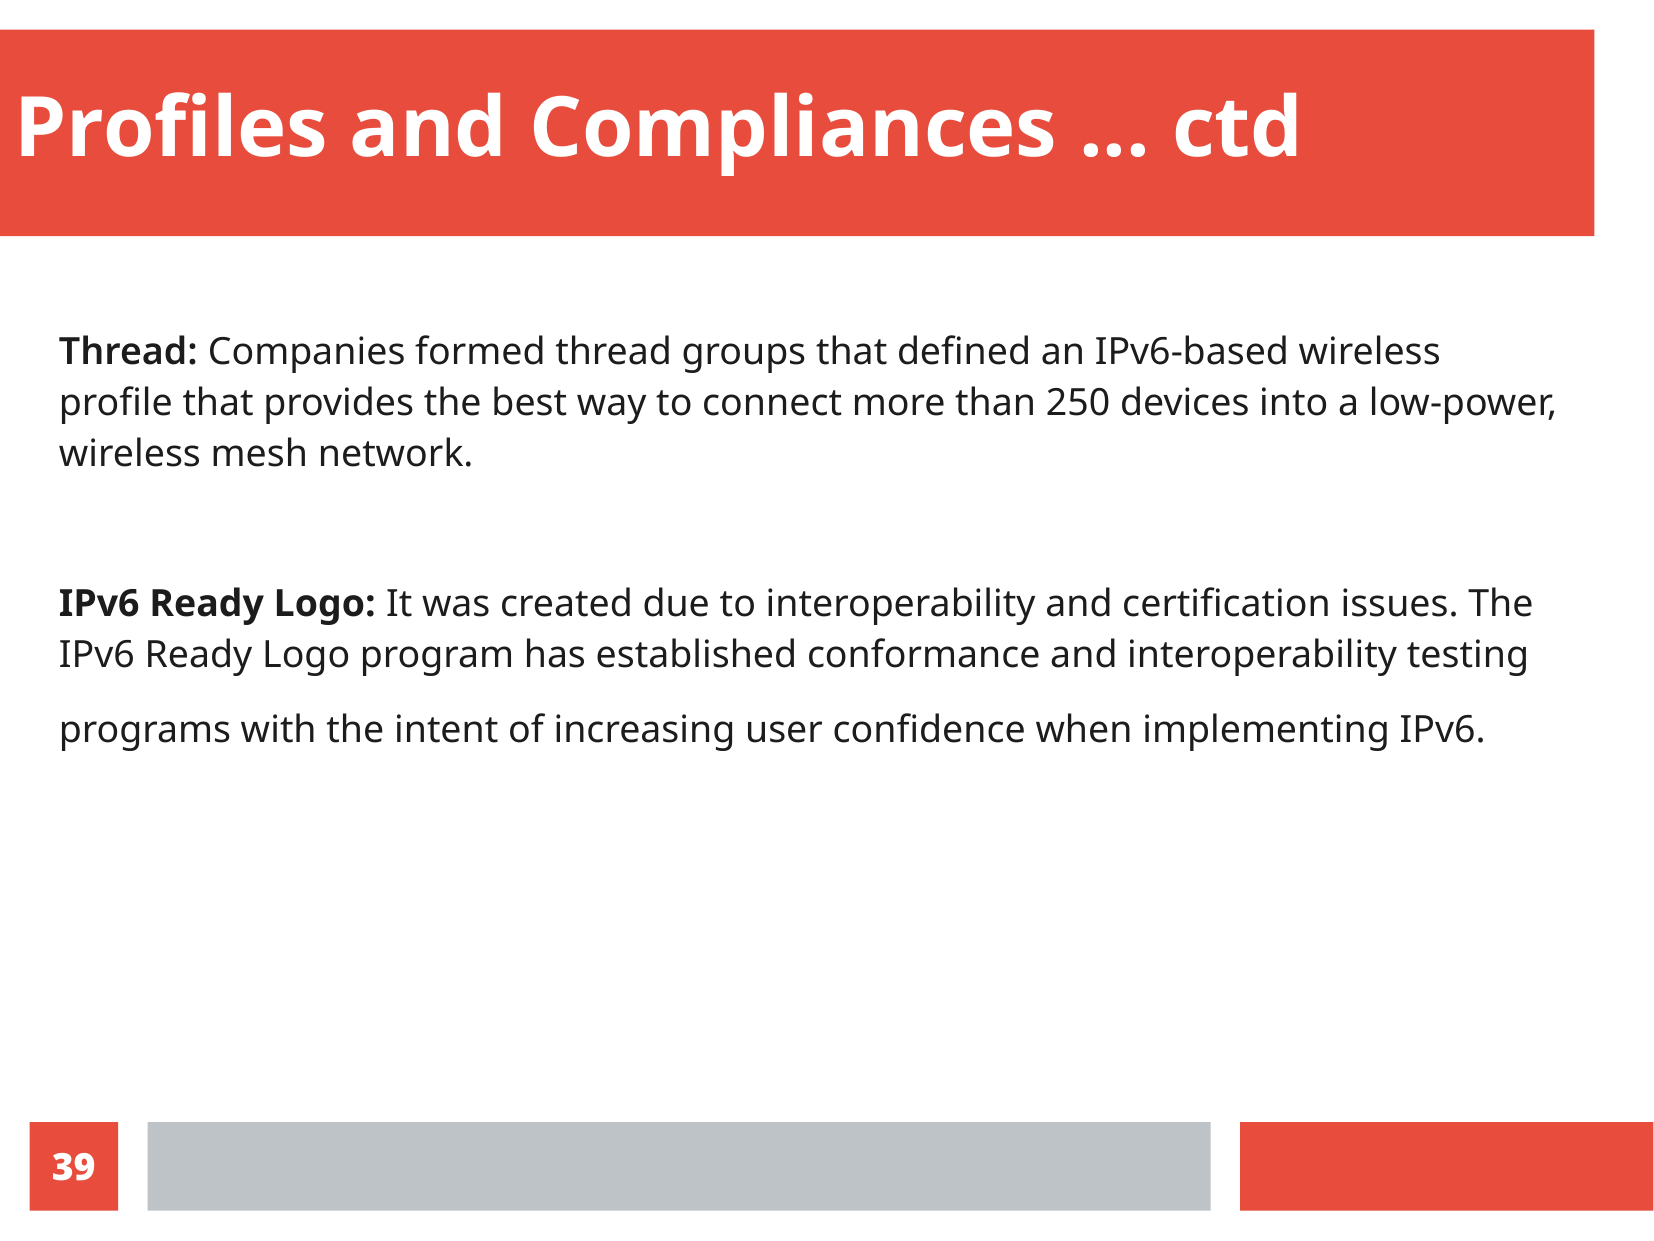

Profiles and Compliances ... ctd
# Thread: Companies formed thread groups that defined an IPv6-based wireless profile that provides the best way to connect more than 250 devices into a low-power, wireless mesh network.
IPv6 Ready Logo: It was created due to interoperability and certification issues. The IPv6 Ready Logo program has established conformance and interoperability testing
programs with the intent of increasing user confidence when implementing IPv6.
39